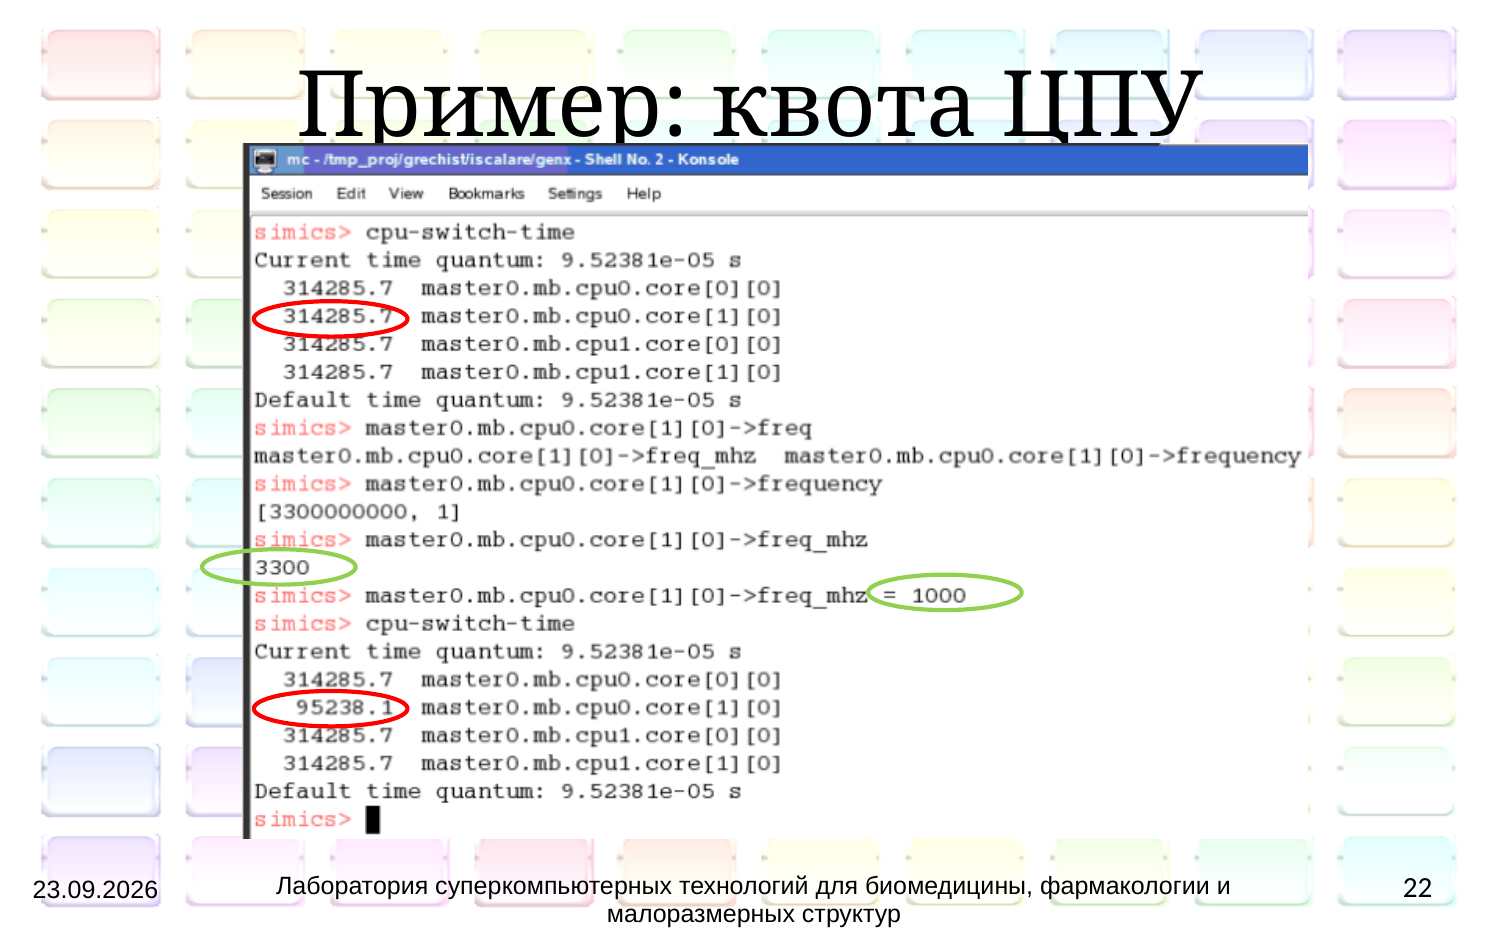

# Пример: квота ЦПУ
Лаборатория суперкомпьютерных технологий для биомедицины, фармакологии и малоразмерных структур
20